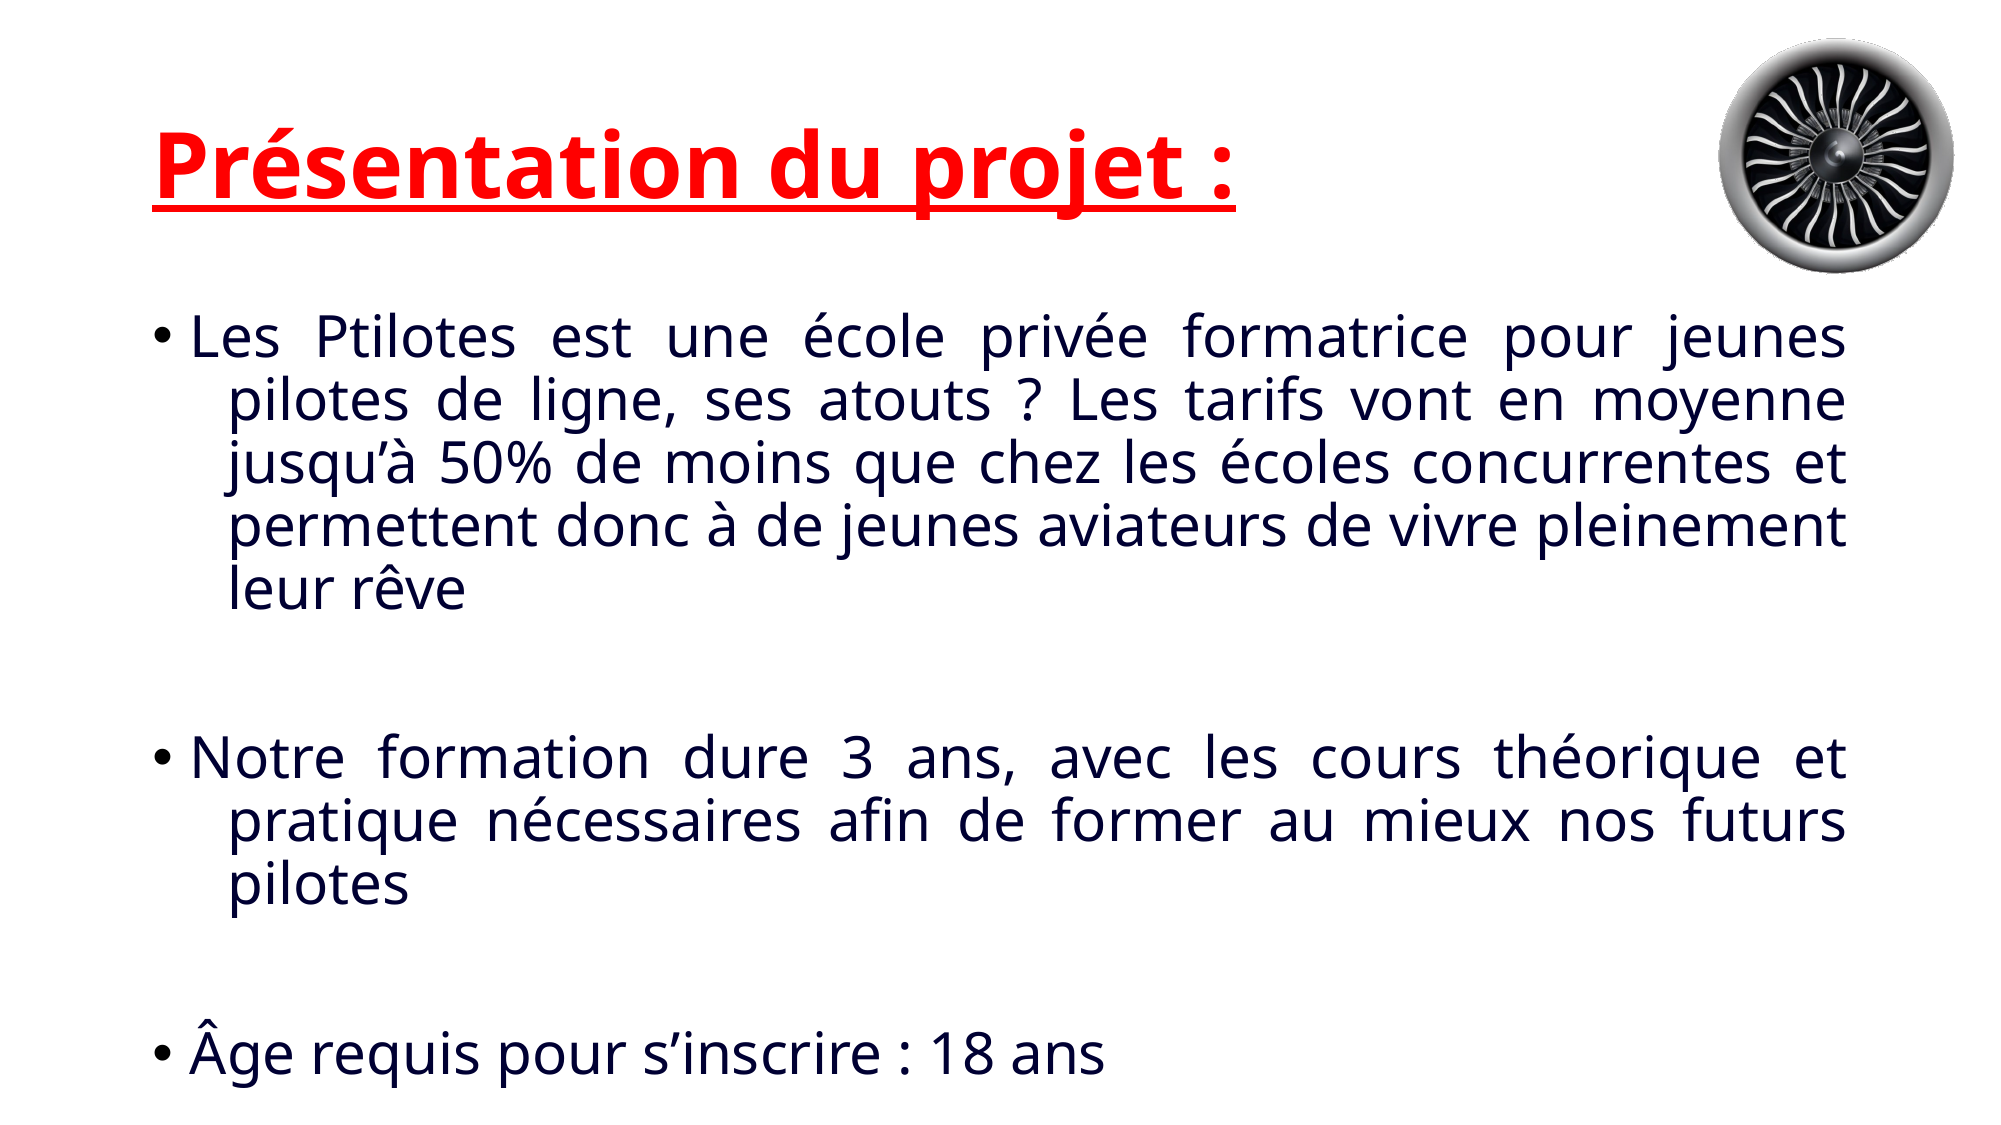

# Présentation du projet :
Les Ptilotes est une école privée formatrice pour jeunes pilotes de ligne, ses atouts ? Les tarifs vont en moyenne jusqu’à 50% de moins que chez les écoles concurrentes et permettent donc à de jeunes aviateurs de vivre pleinement leur rêve
Notre formation dure 3 ans, avec les cours théorique et pratique nécessaires afin de former au mieux nos futurs pilotes
Âge requis pour s’inscrire : 18 ans